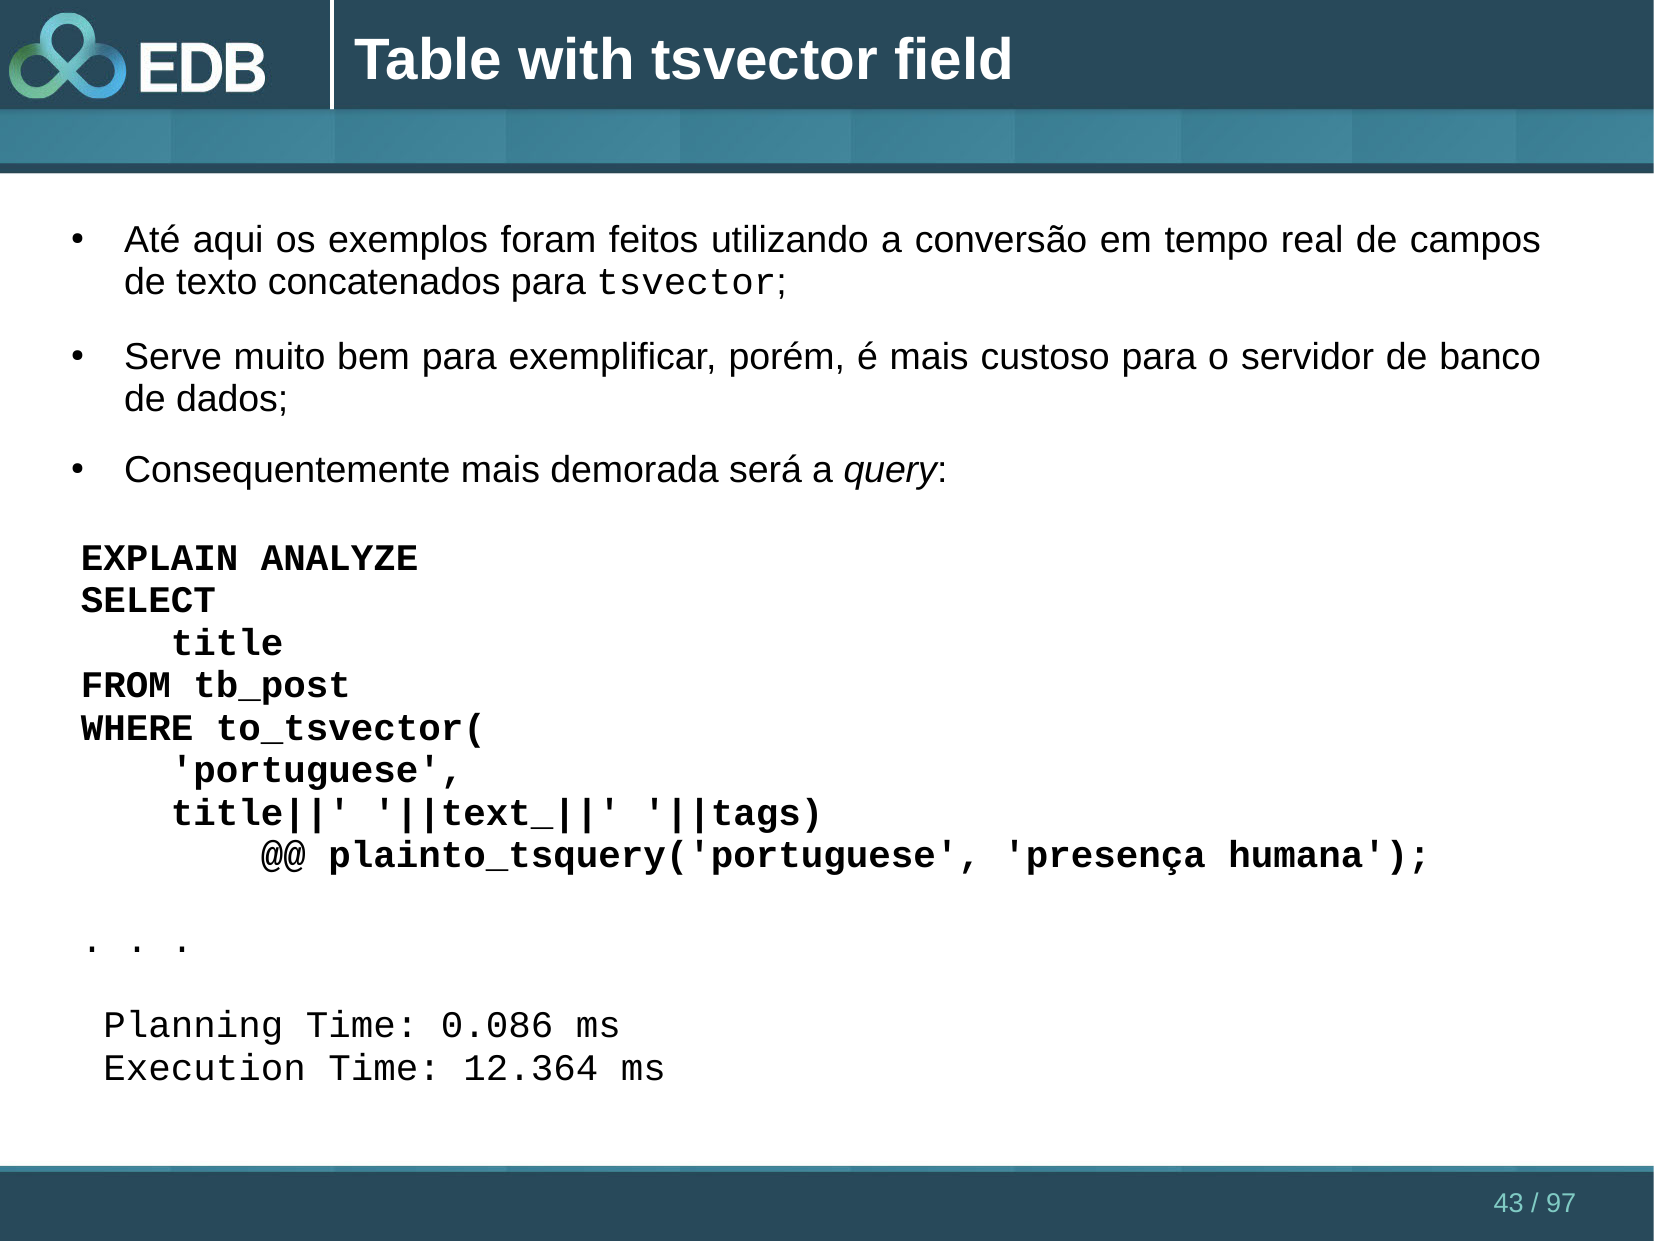

# Table with tsvector field
Até aqui os exemplos foram feitos utilizando a conversão em tempo real de campos de texto concatenados para tsvector;
Serve muito bem para exemplificar, porém, é mais custoso para o servidor de banco de dados;
Consequentemente mais demorada será a query:
EXPLAIN ANALYZE
SELECT
 title
FROM tb_post
WHERE to_tsvector(
 'portuguese',
 title||' '||text_||' '||tags)
 @@ plainto_tsquery('portuguese', 'presença humana');
. . .
 Planning Time: 0.086 ms
 Execution Time: 12.364 ms